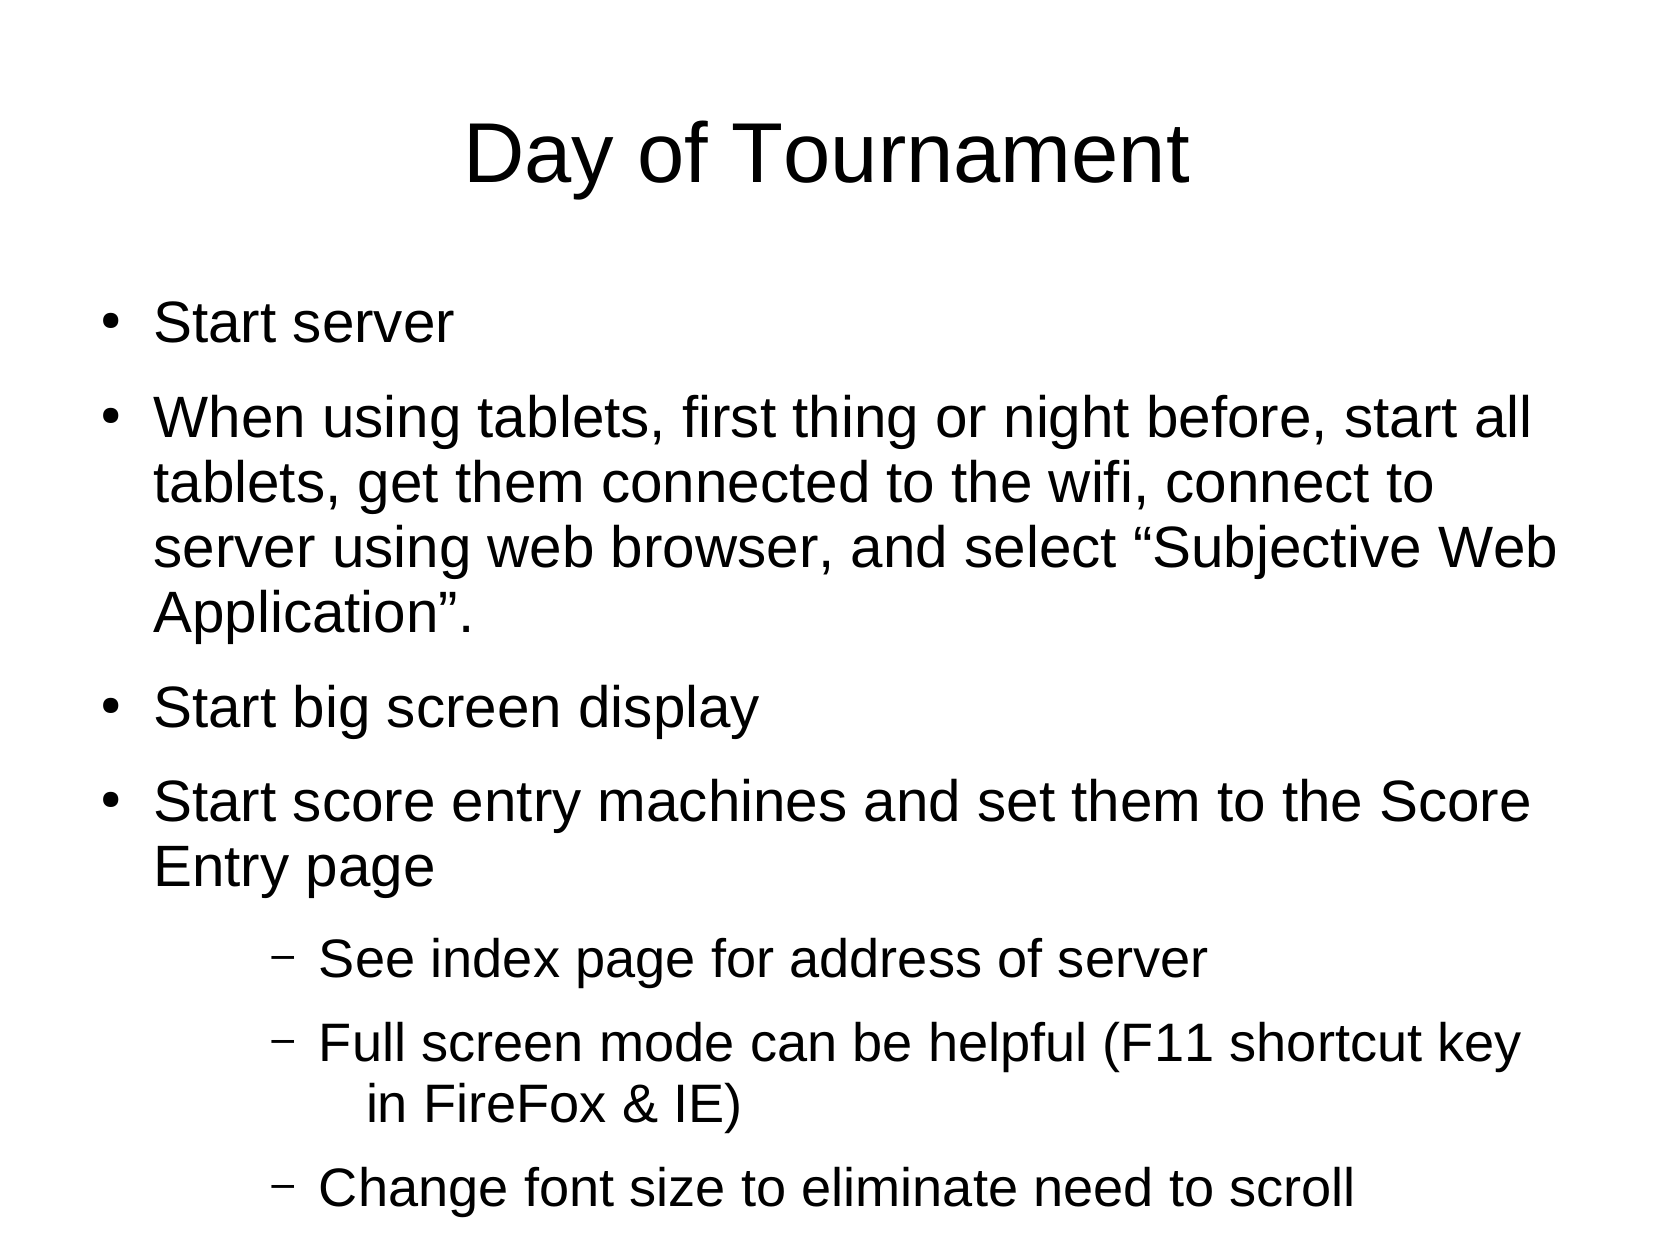

# Day of Tournament
Start server
When using tablets, first thing or night before, start all tablets, get them connected to the wifi, connect to server using web browser, and select “Subjective Web Application”.
Start big screen display
Start score entry machines and set them to the Score Entry page
See index page for address of server
Full screen mode can be helpful (F11 shortcut key in FireFox & IE)
Change font size to eliminate need to scroll